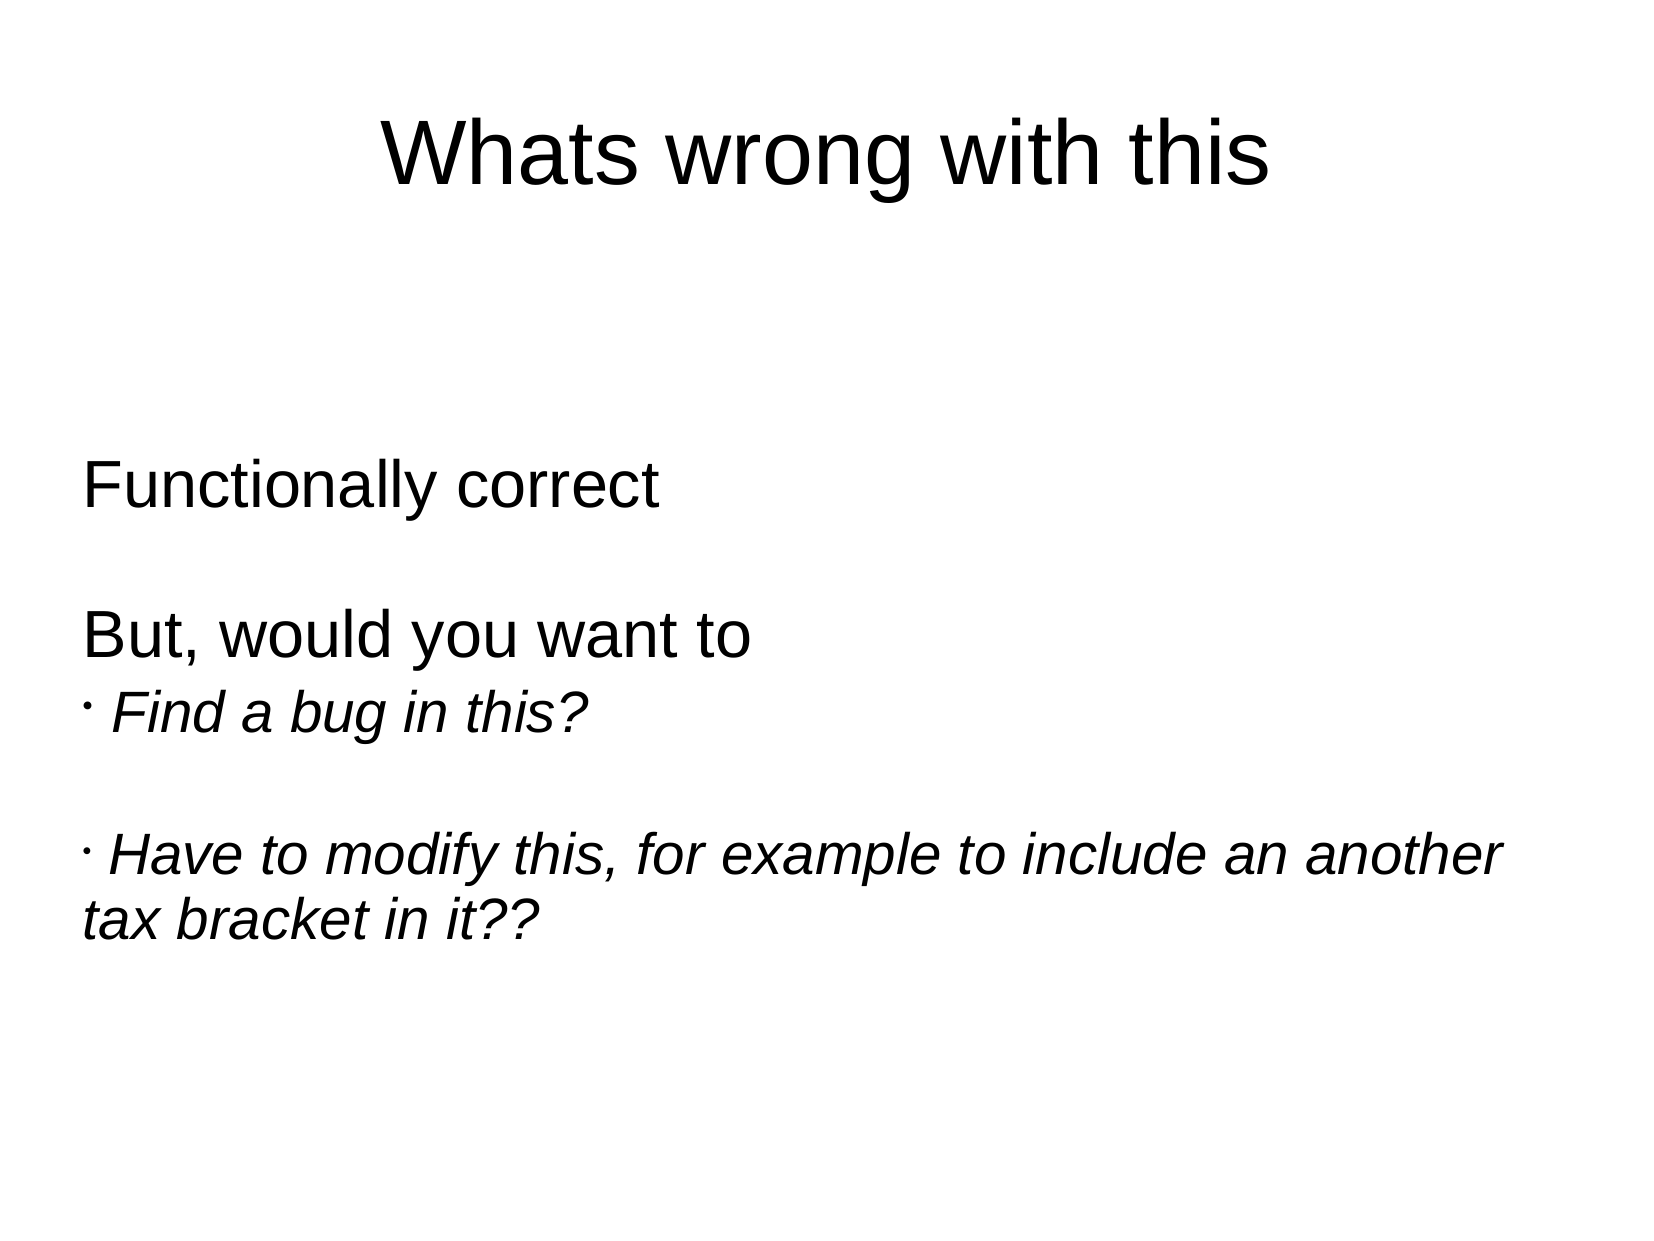

# Whats wrong with this
Functionally correct
But, would you want to
 Find a bug in this?
 Have to modify this, for example to include an another tax bracket in it??